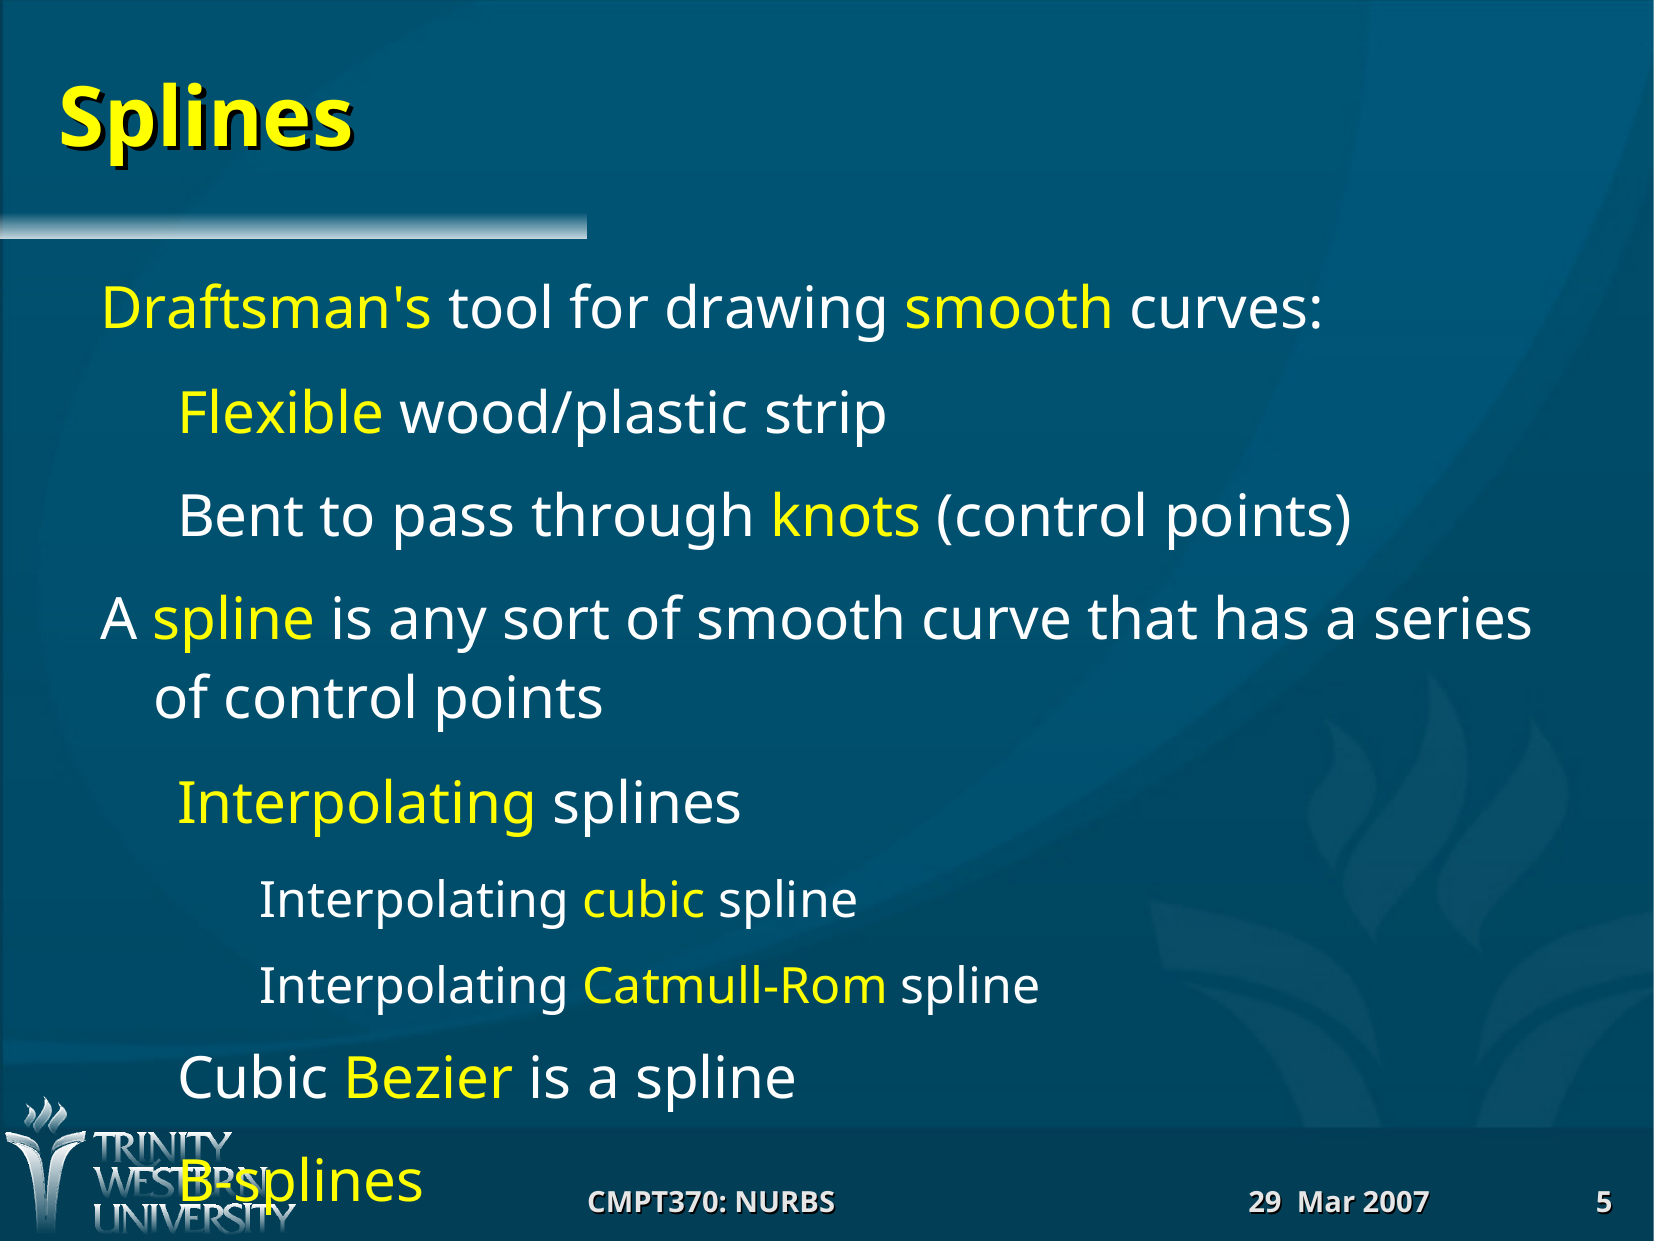

# Splines
Draftsman's tool for drawing smooth curves:
Flexible wood/plastic strip
Bent to pass through knots (control points)
A spline is any sort of smooth curve that has a series of control points
Interpolating splines
Interpolating cubic spline
Interpolating Catmull-Rom spline
Cubic Bezier is a spline
B-splines
CMPT370: NURBS
29 Mar 2007
5